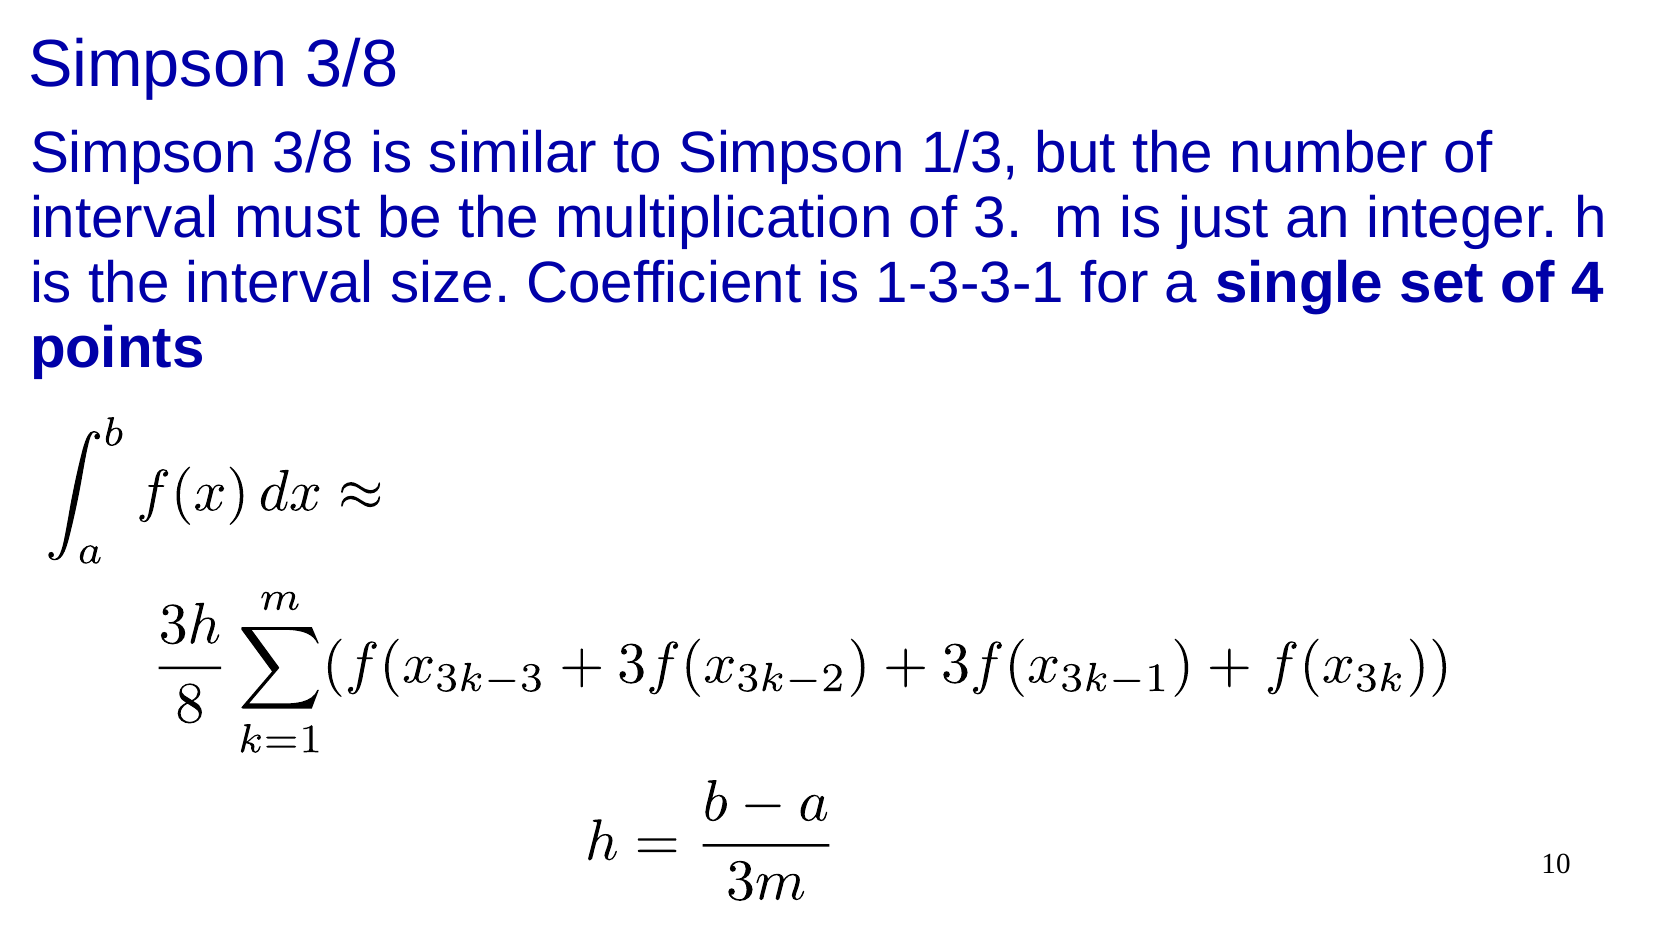

# Simpson 3/8
Simpson 3/8 is similar to Simpson 1/3, but the number of interval must be the multiplication of 3. m is just an integer. h is the interval size. Coefficient is 1-3-3-1 for a single set of 4 points
10